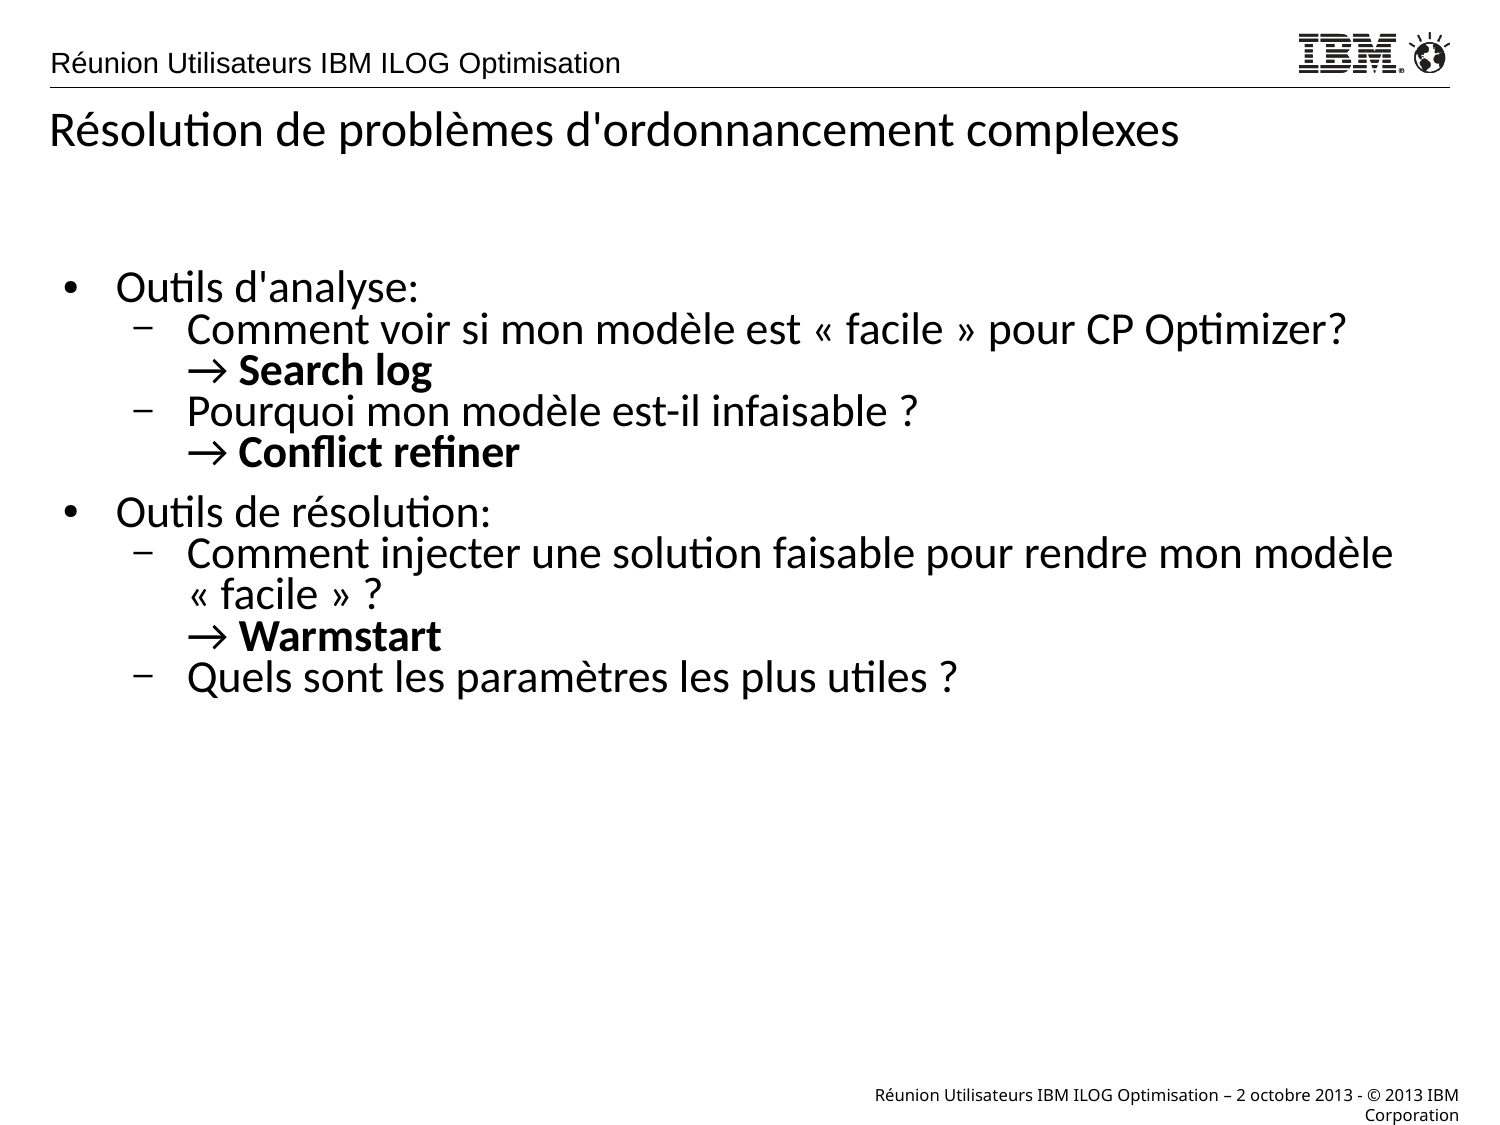

# Résolution de problèmes d'ordonnancement complexes
Outils d'analyse:
Comment voir si mon modèle est « facile » pour CP Optimizer?
→ Search log
Pourquoi mon modèle est-il infaisable ?
→ Conflict refiner
Outils de résolution:
Comment injecter une solution faisable pour rendre mon modèle « facile » ?
→ Warmstart
Quels sont les paramètres les plus utiles ?